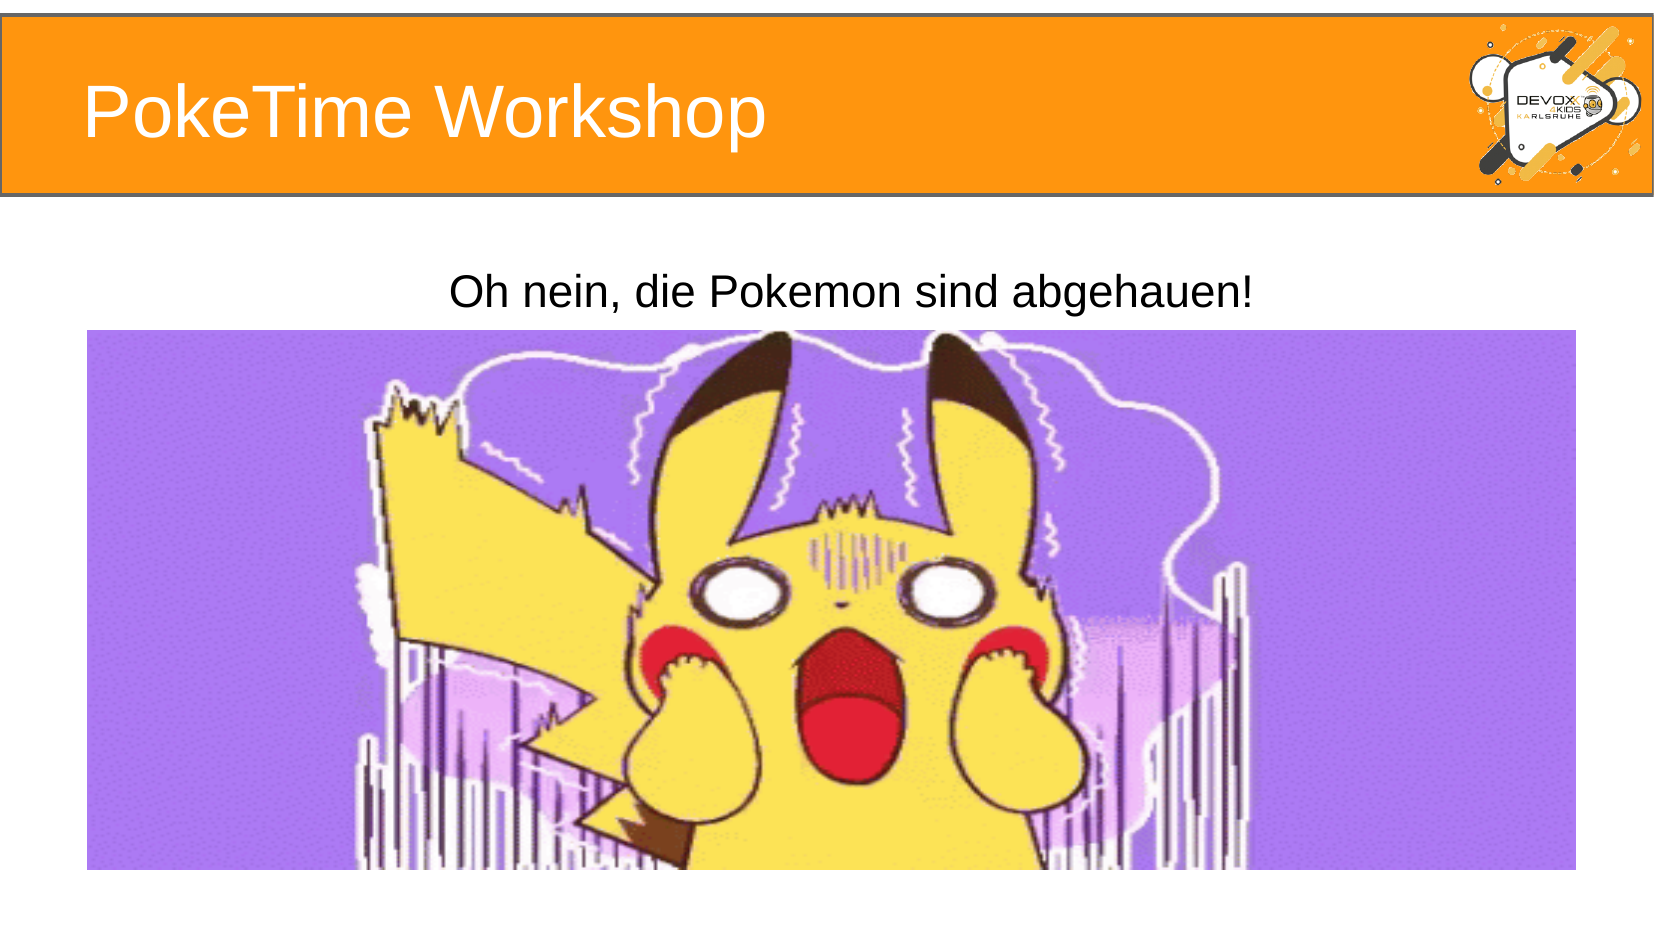

# PokeTime Workshop
 Oh nein, die Pokemon sind abgehauen!